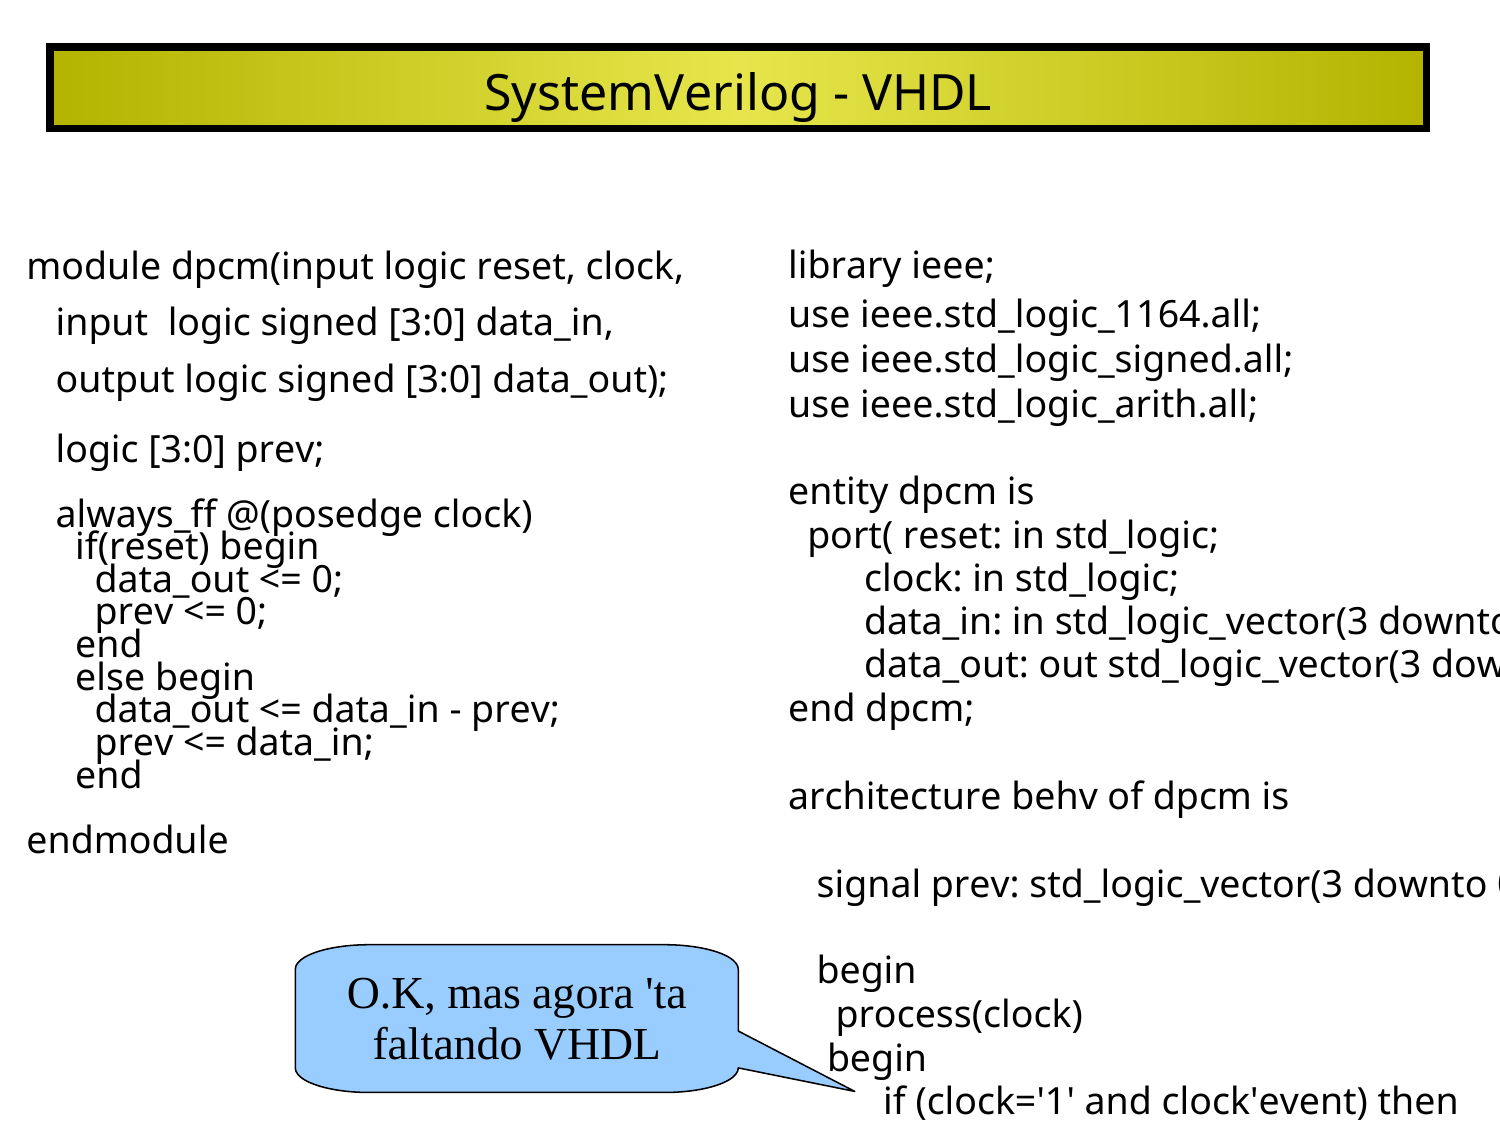

SystemVerilog - VHDL
library ieee;
use ieee.std_logic_1164.all;
use ieee.std_logic_signed.all;
use ieee.std_logic_arith.all;
entity dpcm is
 port( reset: in std_logic;
 clock: in std_logic;
 data_in: in std_logic_vector(3 downto
 data_out: out std_logic_vector(3 down
end dpcm;
architecture behv of dpcm is
 signal prev: std_logic_vector(3 downto 0);
 begin
 process(clock)‏
 begin
 if (clock='1' and clock'event) then
module dpcm(input logic reset, clock,
 input logic signed [3:0] data_in,
 output logic signed [3:0] data_out);
 logic [3:0] prev;
 always_ff @(posedge clock)‏
 if(reset) begin
 data_out <= 0;
 prev <= 0;
 end
 else begin
 data_out <= data_in - prev;
 prev <= data_in;
 end
endmodule
O.K, mas agora 'ta faltando VHDL